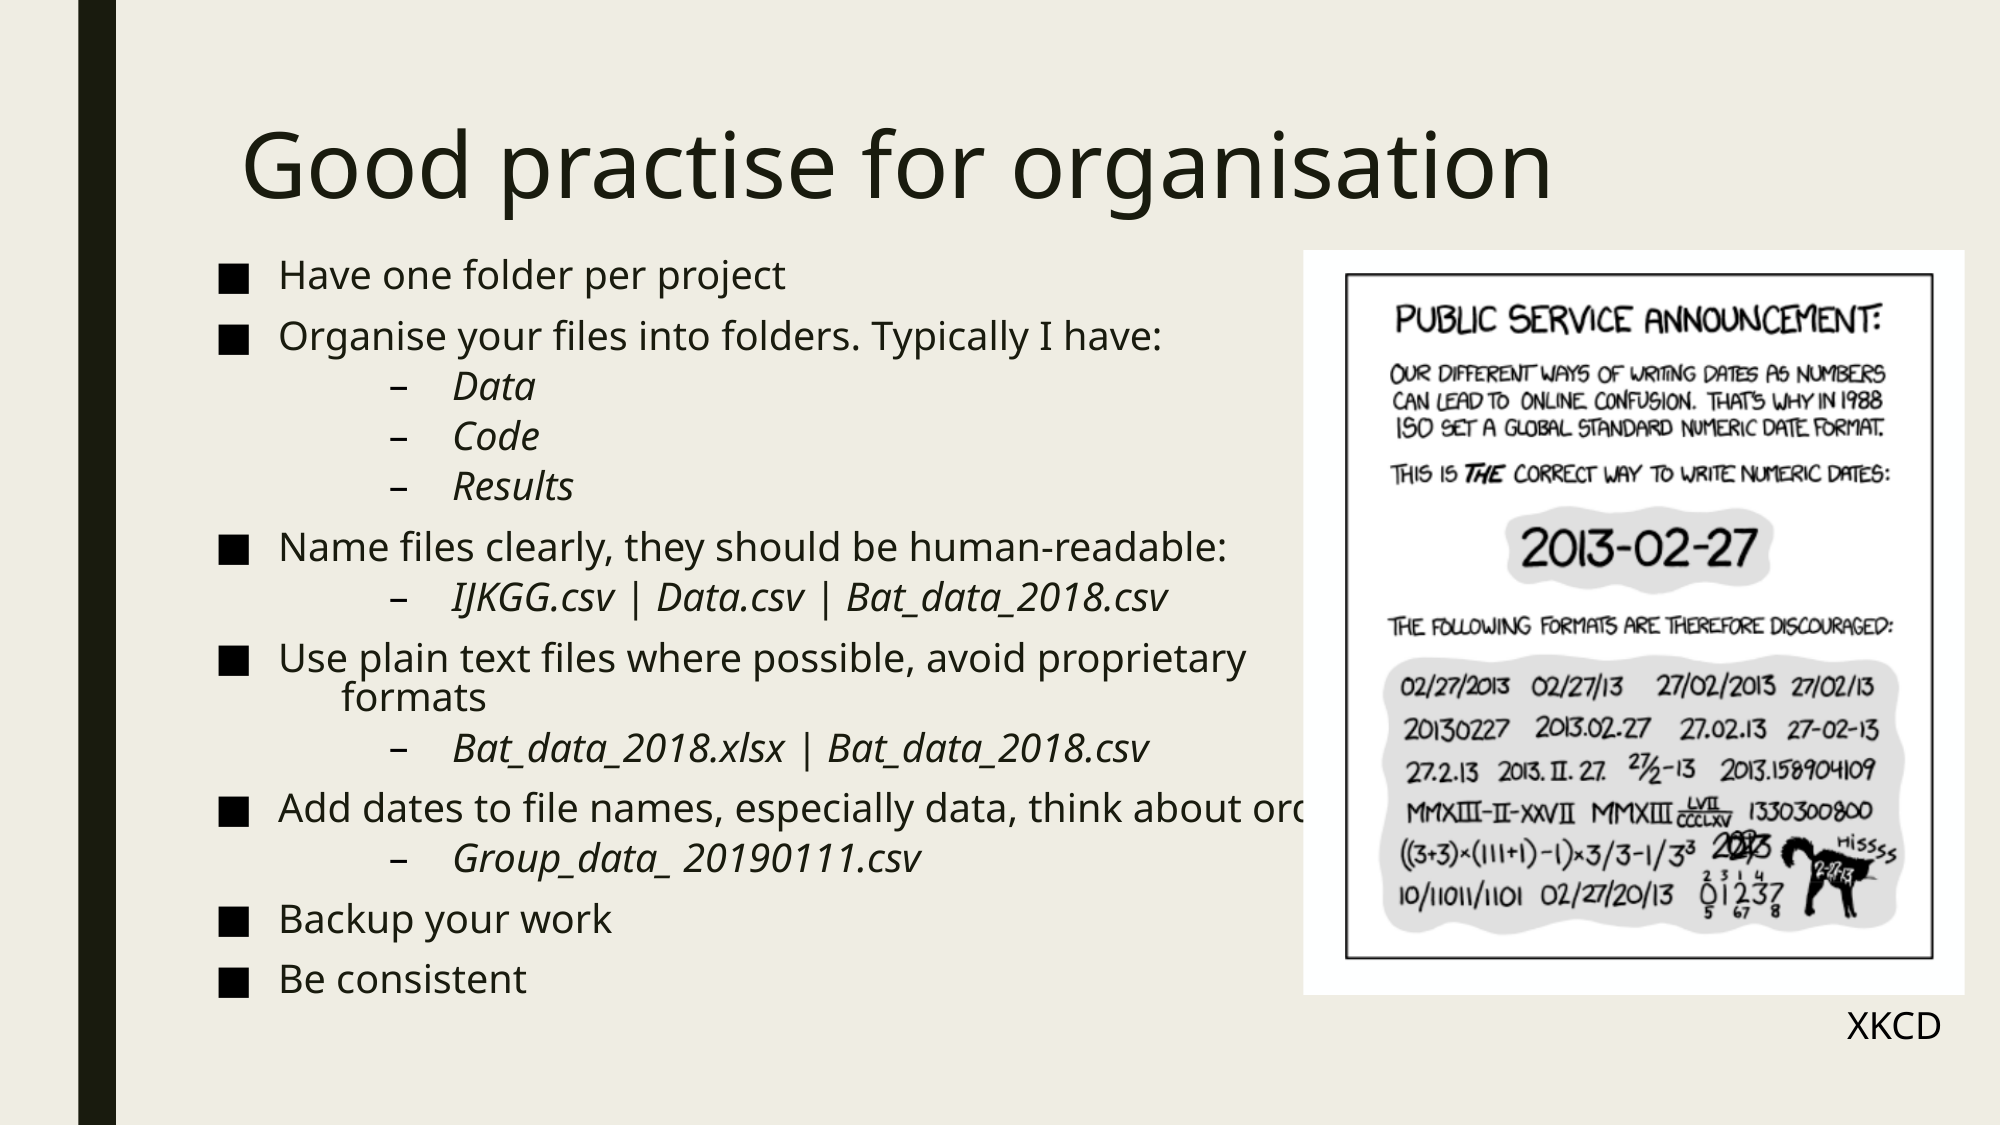

# Good practise for organisation
Have one folder per project
Organise your files into folders. Typically I have:
Data
Code
Results
Name files clearly, they should be human-readable:
IJKGG.csv | Data.csv | Bat_data_2018.csv
Use plain text files where possible, avoid proprietary formats
Bat_data_2018.xlsx | Bat_data_2018.csv
Add dates to file names, especially data, think about order
Group_data_ 20190111.csv
Backup your work
Be consistent
XKCD